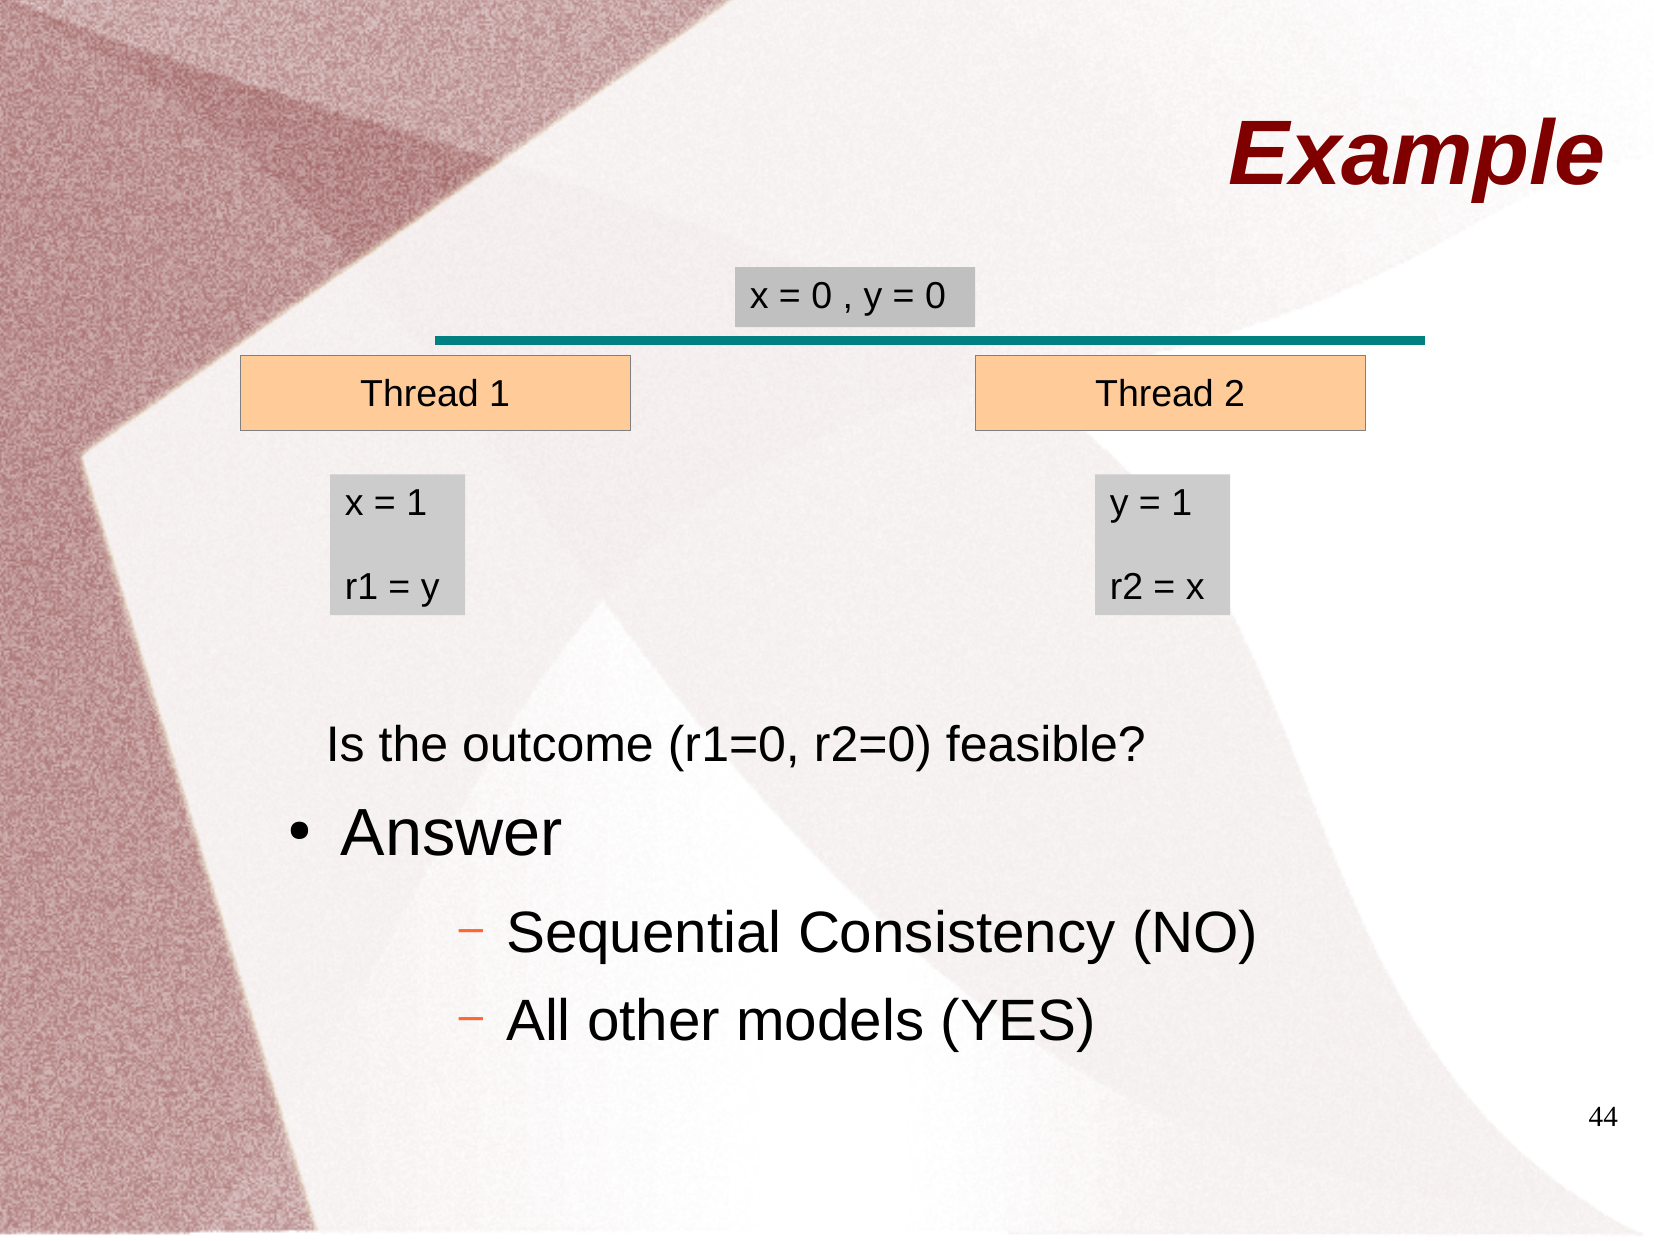

# Example
x = 0 , y = 0
Thread 1
Thread 2
x = 1
r1 = y
y = 1
r2 = x
Is the outcome (r1=0, r2=0) feasible?
Answer
Sequential Consistency (NO)
All other models (YES)
44